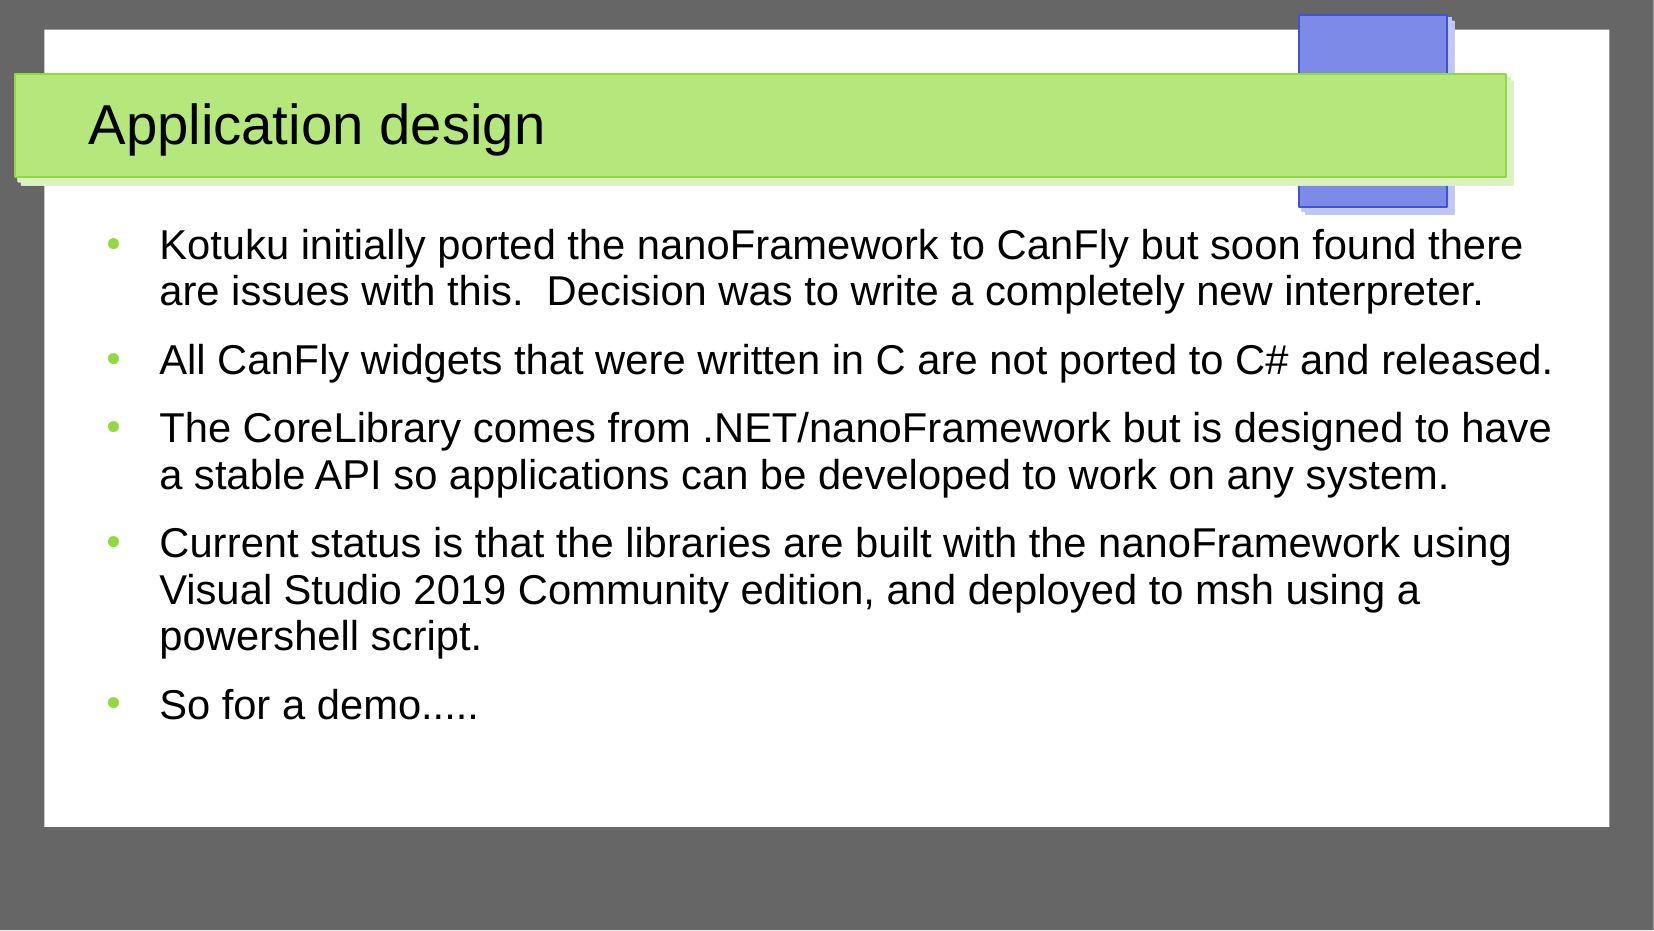

# Application design
Kotuku initially ported the nanoFramework to CanFly but soon found there are issues with this. Decision was to write a completely new interpreter.
All CanFly widgets that were written in C are not ported to C# and released.
The CoreLibrary comes from .NET/nanoFramework but is designed to have a stable API so applications can be developed to work on any system.
Current status is that the libraries are built with the nanoFramework using Visual Studio 2019 Community edition, and deployed to msh using a powershell script.
So for a demo.....